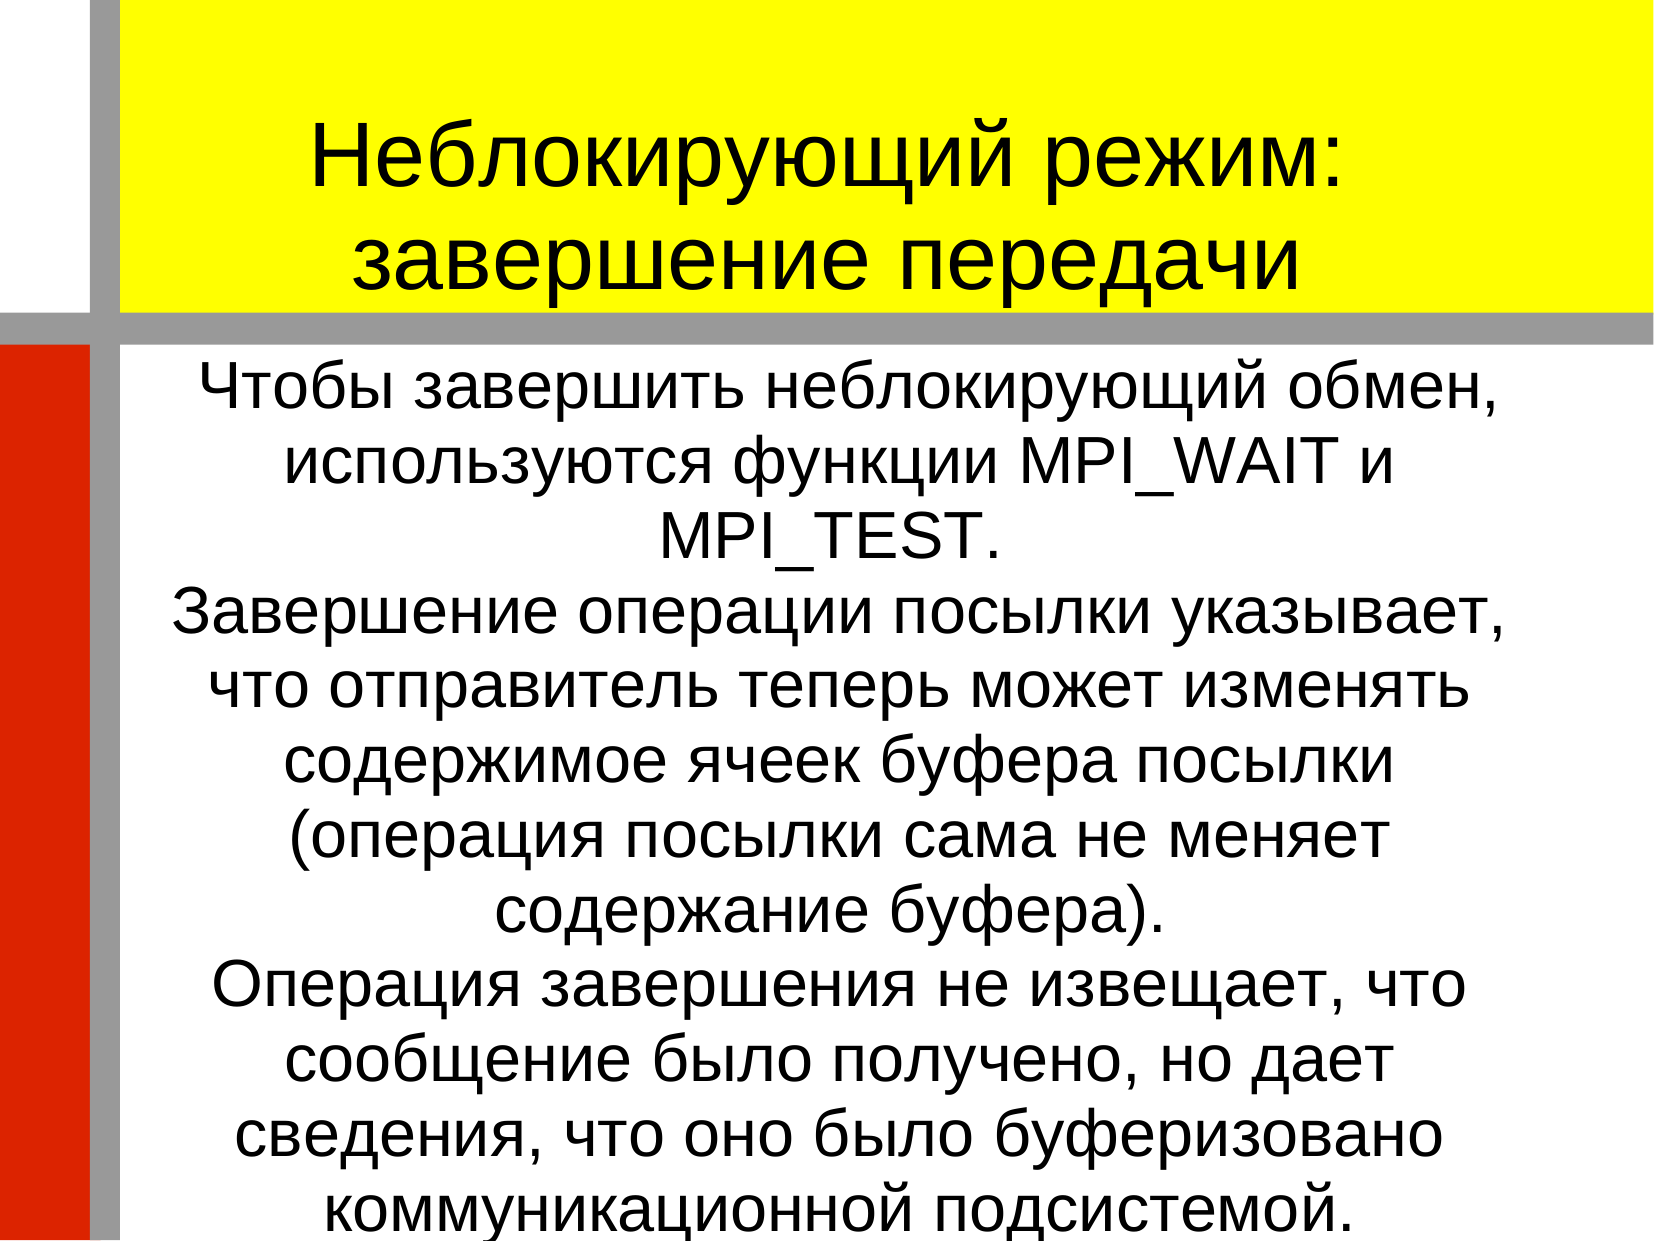

# Неблокирующий режим: завершение передачи
 Чтобы завершить неблокирующий обмен, используются функции MPI_WAIT и MPI_TEST.
Завершение операции посылки указывает, что отправитель теперь может изменять содержимое ячеек буфера посылки (операция посылки сама не меняет содержание буфера).
Операция завершения не извещает, что сообщение было получено, но дает сведения, что оно было буферизовано коммуникационной подсистемой.